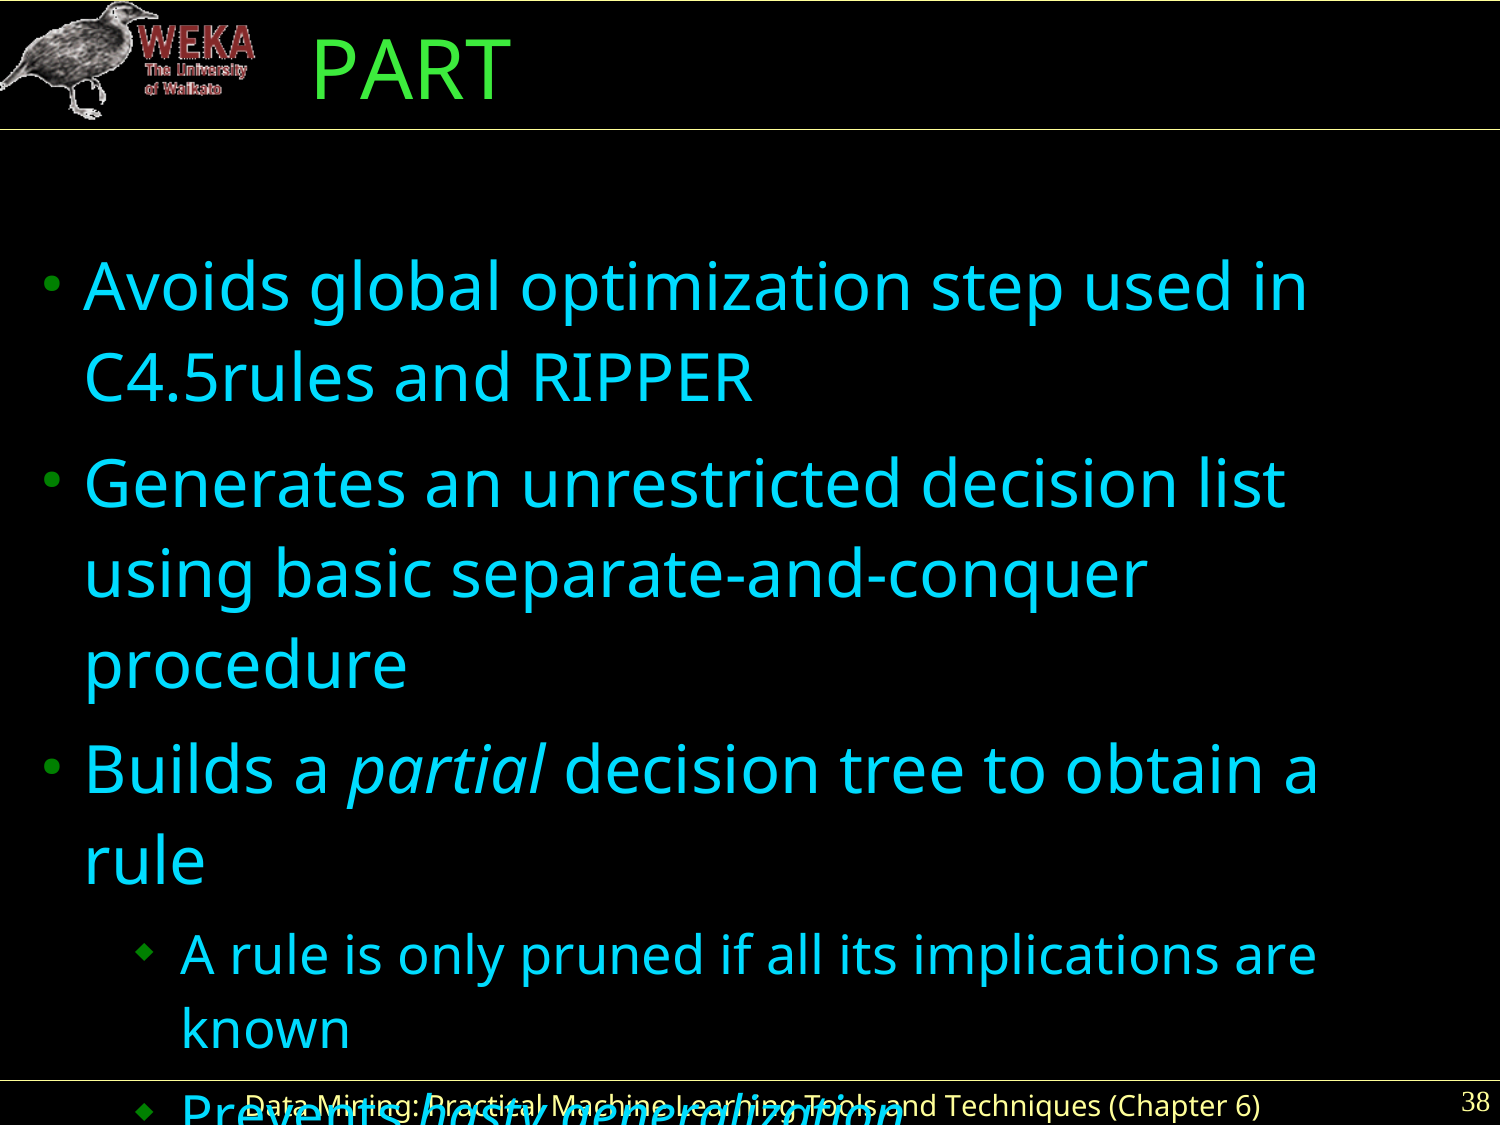

# PART
Avoids global optimization step used in C4.5rules and RIPPER
Generates an unrestricted decision list using basic separate-and-conquer procedure
Builds a partial decision tree to obtain a rule
A rule is only pruned if all its implications are known
Prevents hasty generalization
Uses C4.5’s procedures to build a tree
Data Mining: Practical Machine Learning Tools and Techniques (Chapter 6)
38